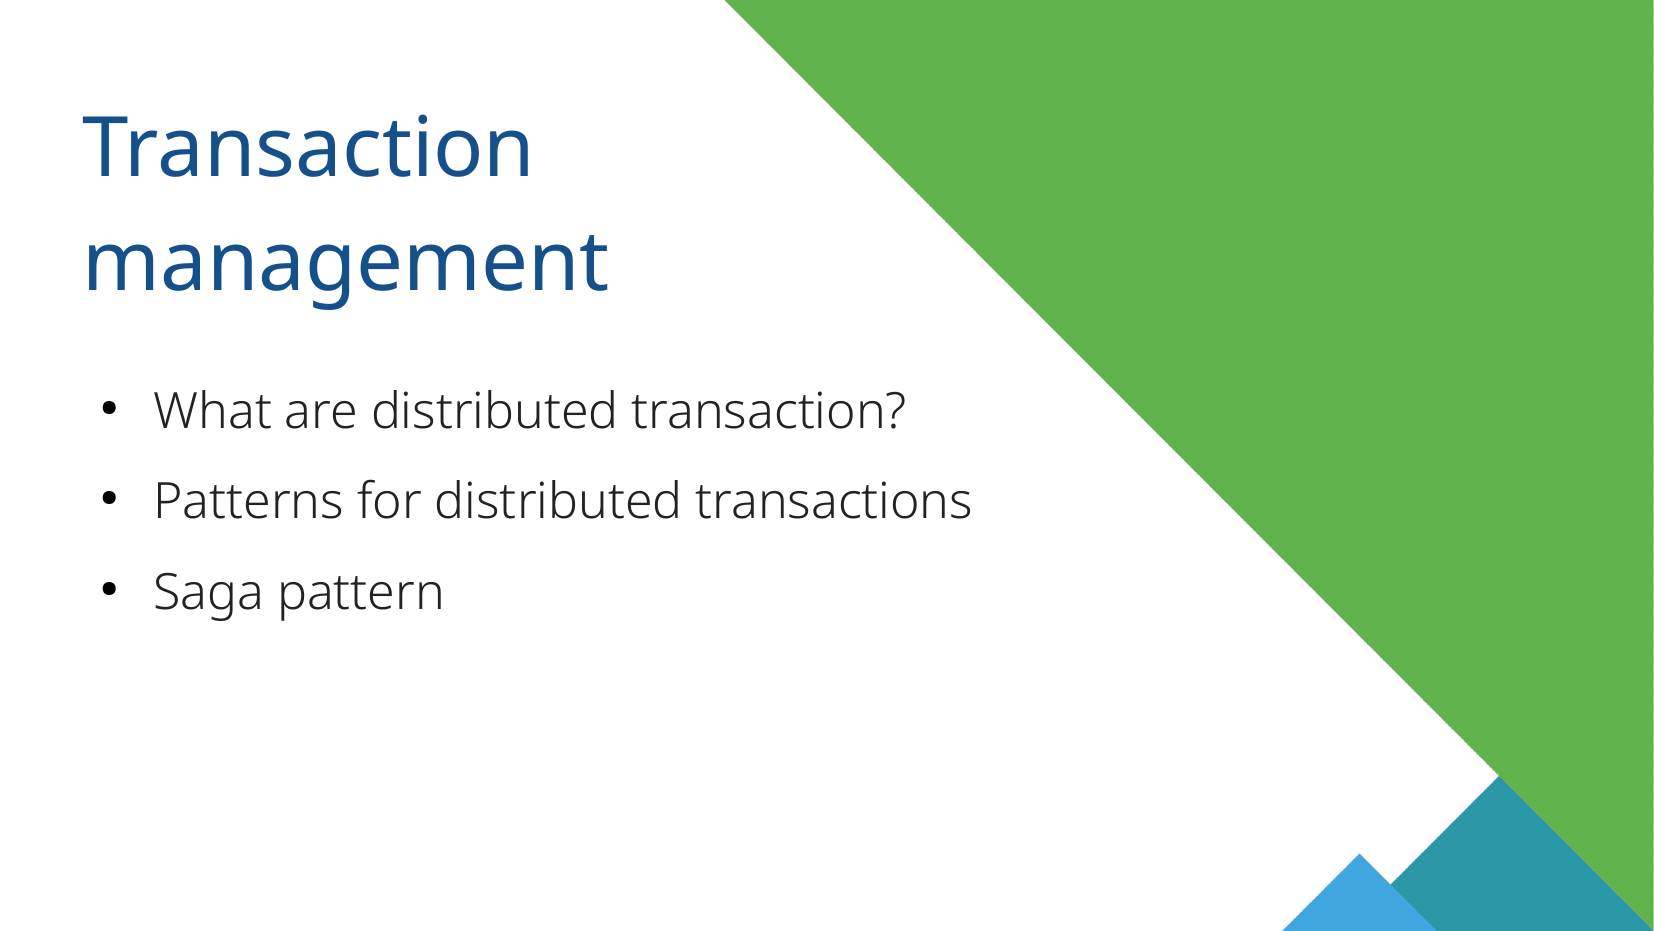

# Transaction management
What are distributed transaction?
Patterns for distributed transactions
Saga pattern